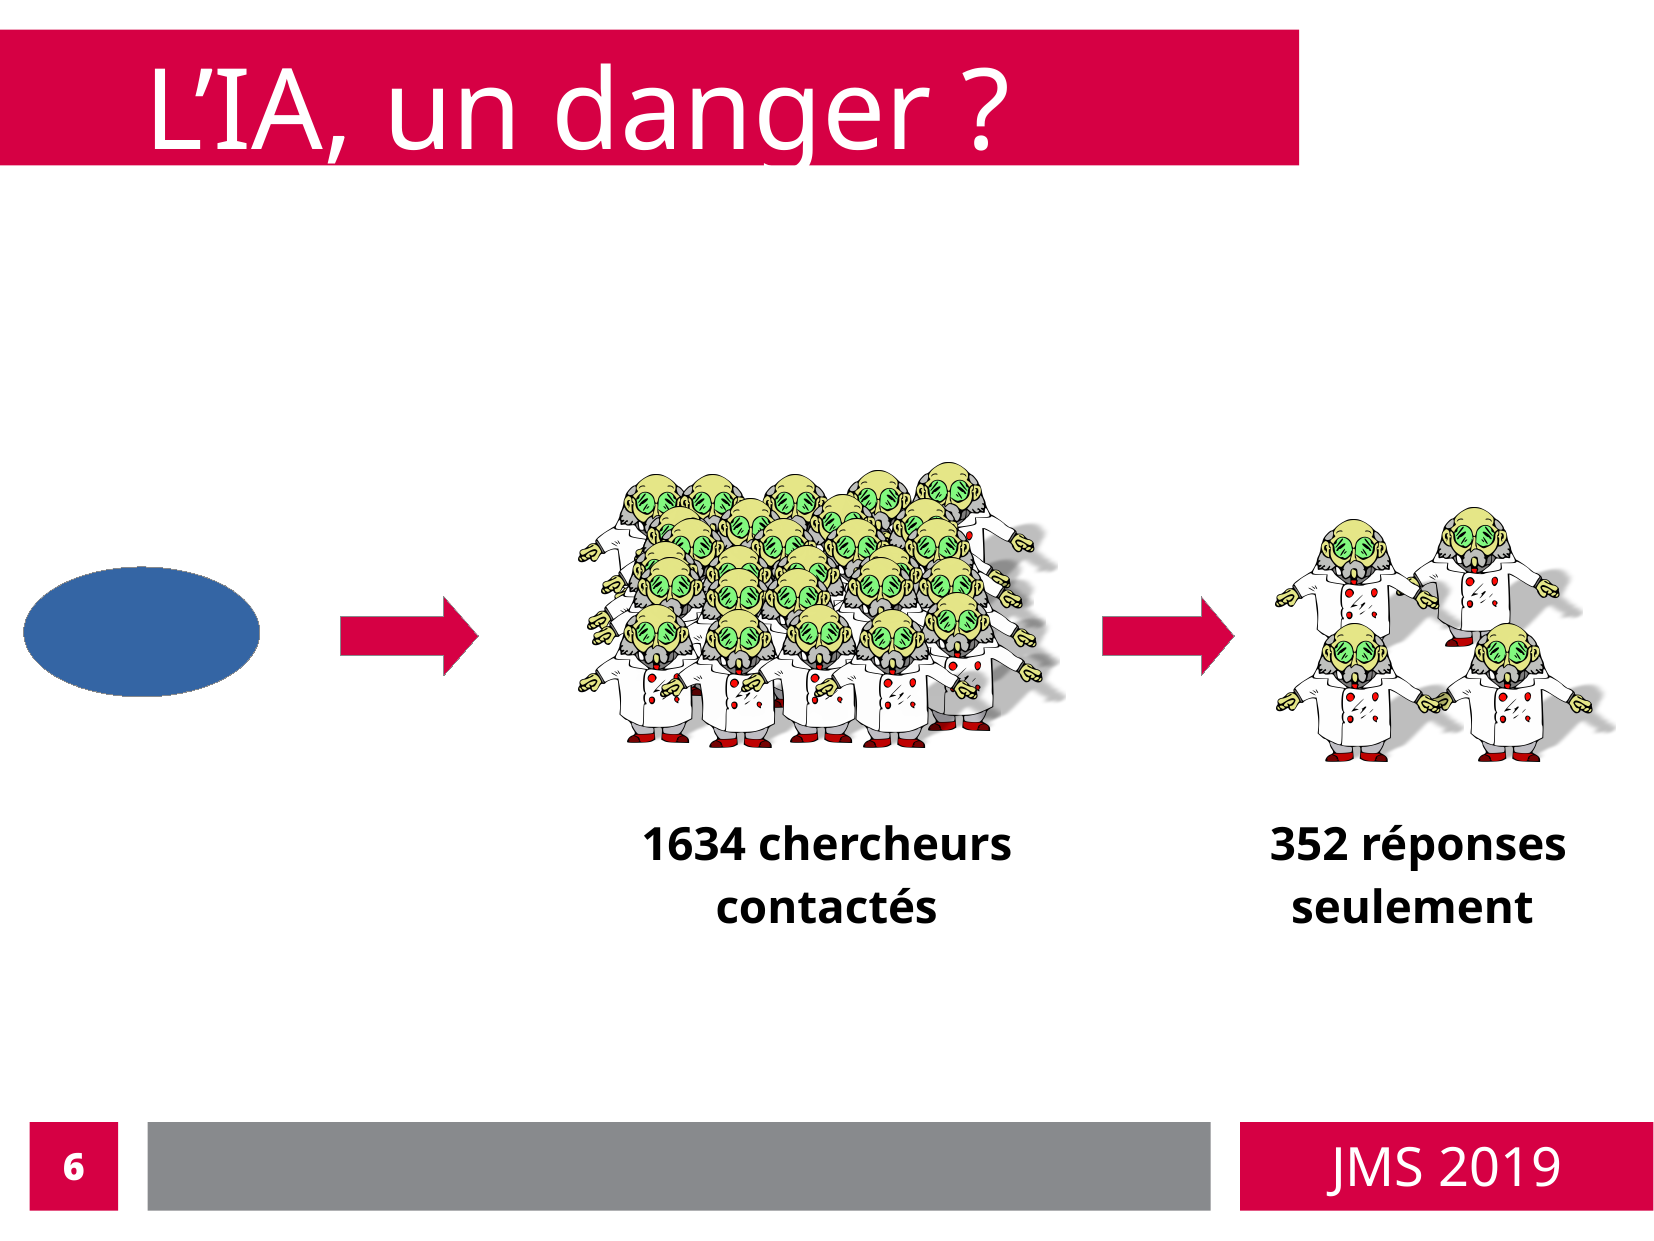

# L’IA, un danger ?
1634 chercheurs contactés
352 réponses
seulement
6